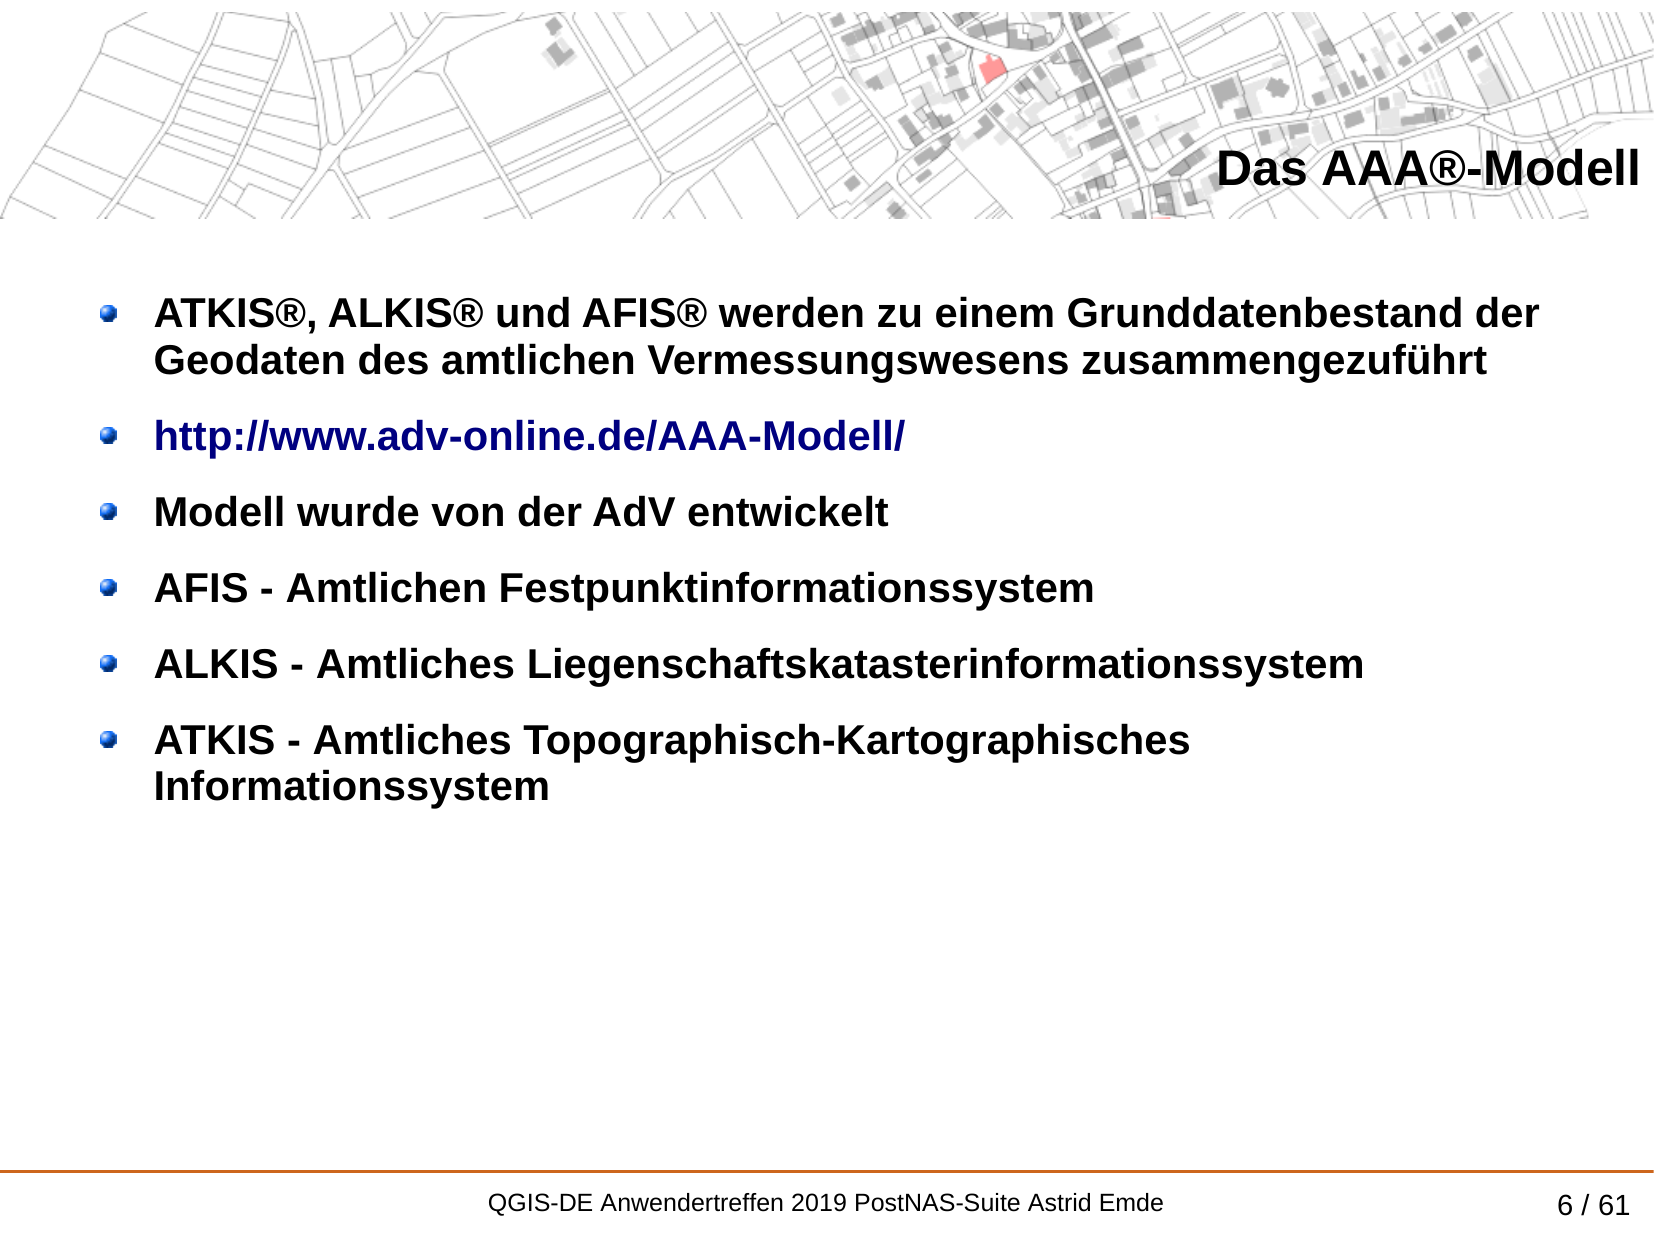

# Das AAA®-Modell
ATKIS®, ALKIS® und AFIS® werden zu einem Grunddatenbestand der 	Geodaten des amtlichen Vermessungswesens zusammengezuführt
http://www.adv-online.de/AAA-Modell/
Modell wurde von der AdV entwickelt
AFIS - Amtlichen Festpunktinformationssystem
ALKIS - Amtliches Liegenschaftskatasterinformationssystem
ATKIS - Amtliches Topographisch-Kartographisches Informationssystem